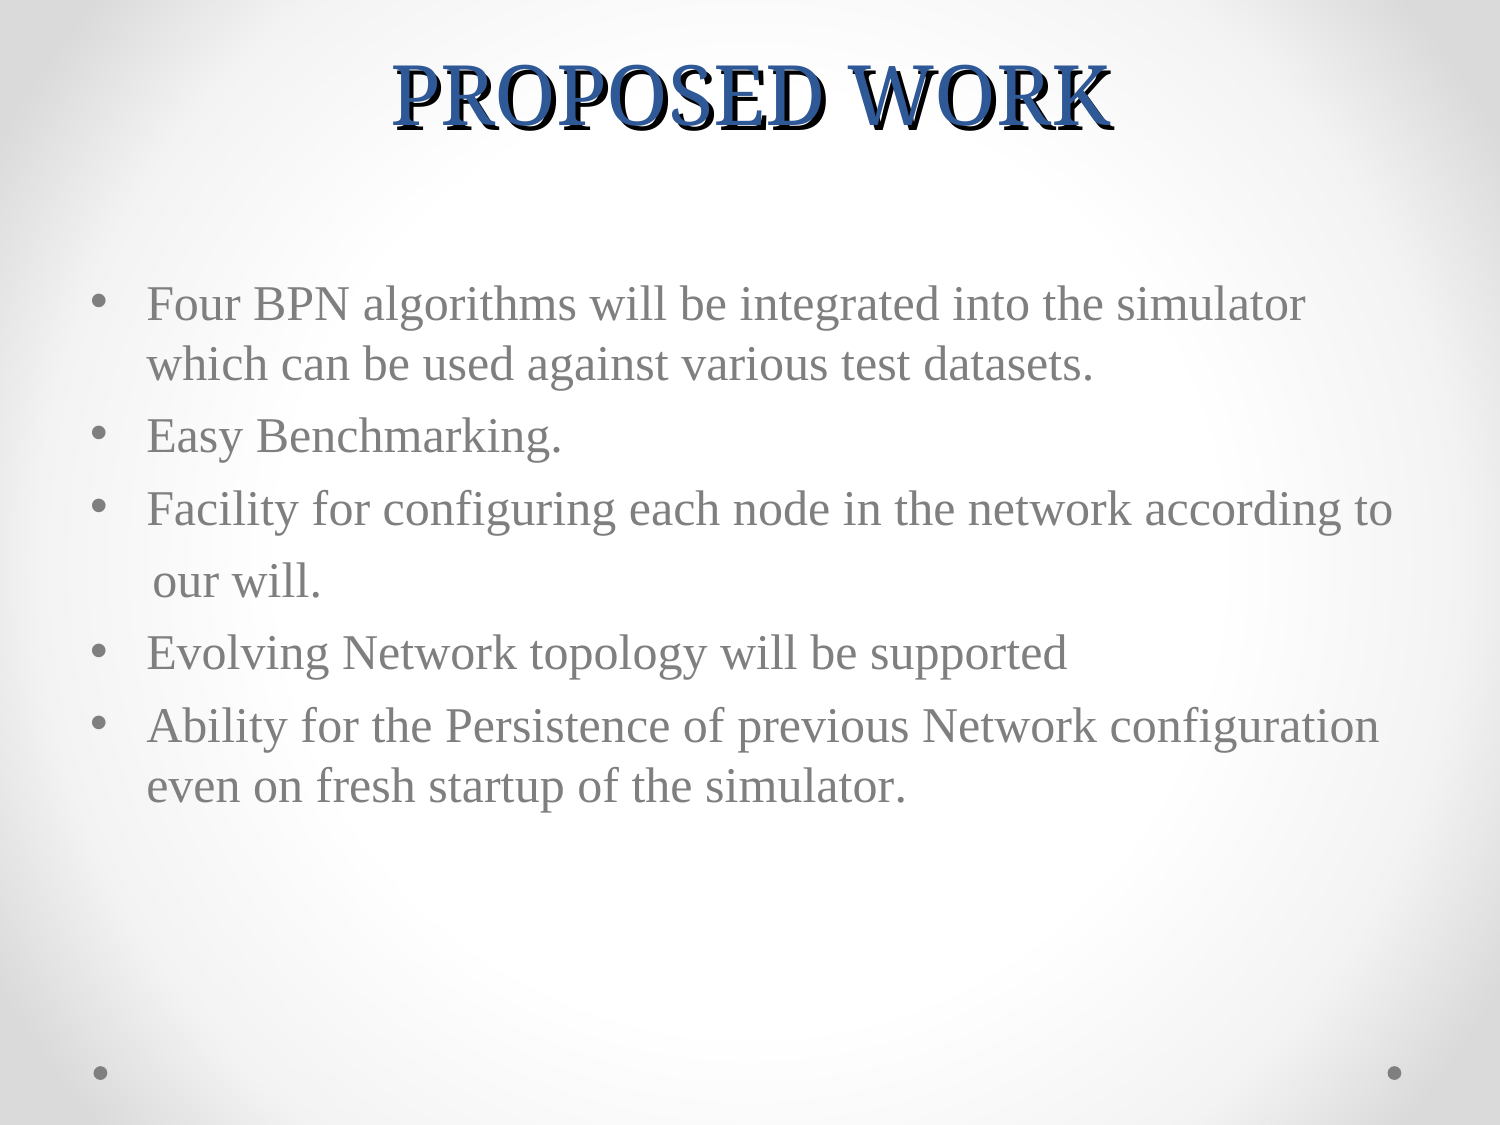

# PROPOSED WORK
Four BPN algorithms will be integrated into the simulator which can be used against various test datasets.
Easy Benchmarking.
Facility for configuring each node in the network according to
 our will.
Evolving Network topology will be supported
Ability for the Persistence of previous Network configuration even on fresh startup of the simulator.